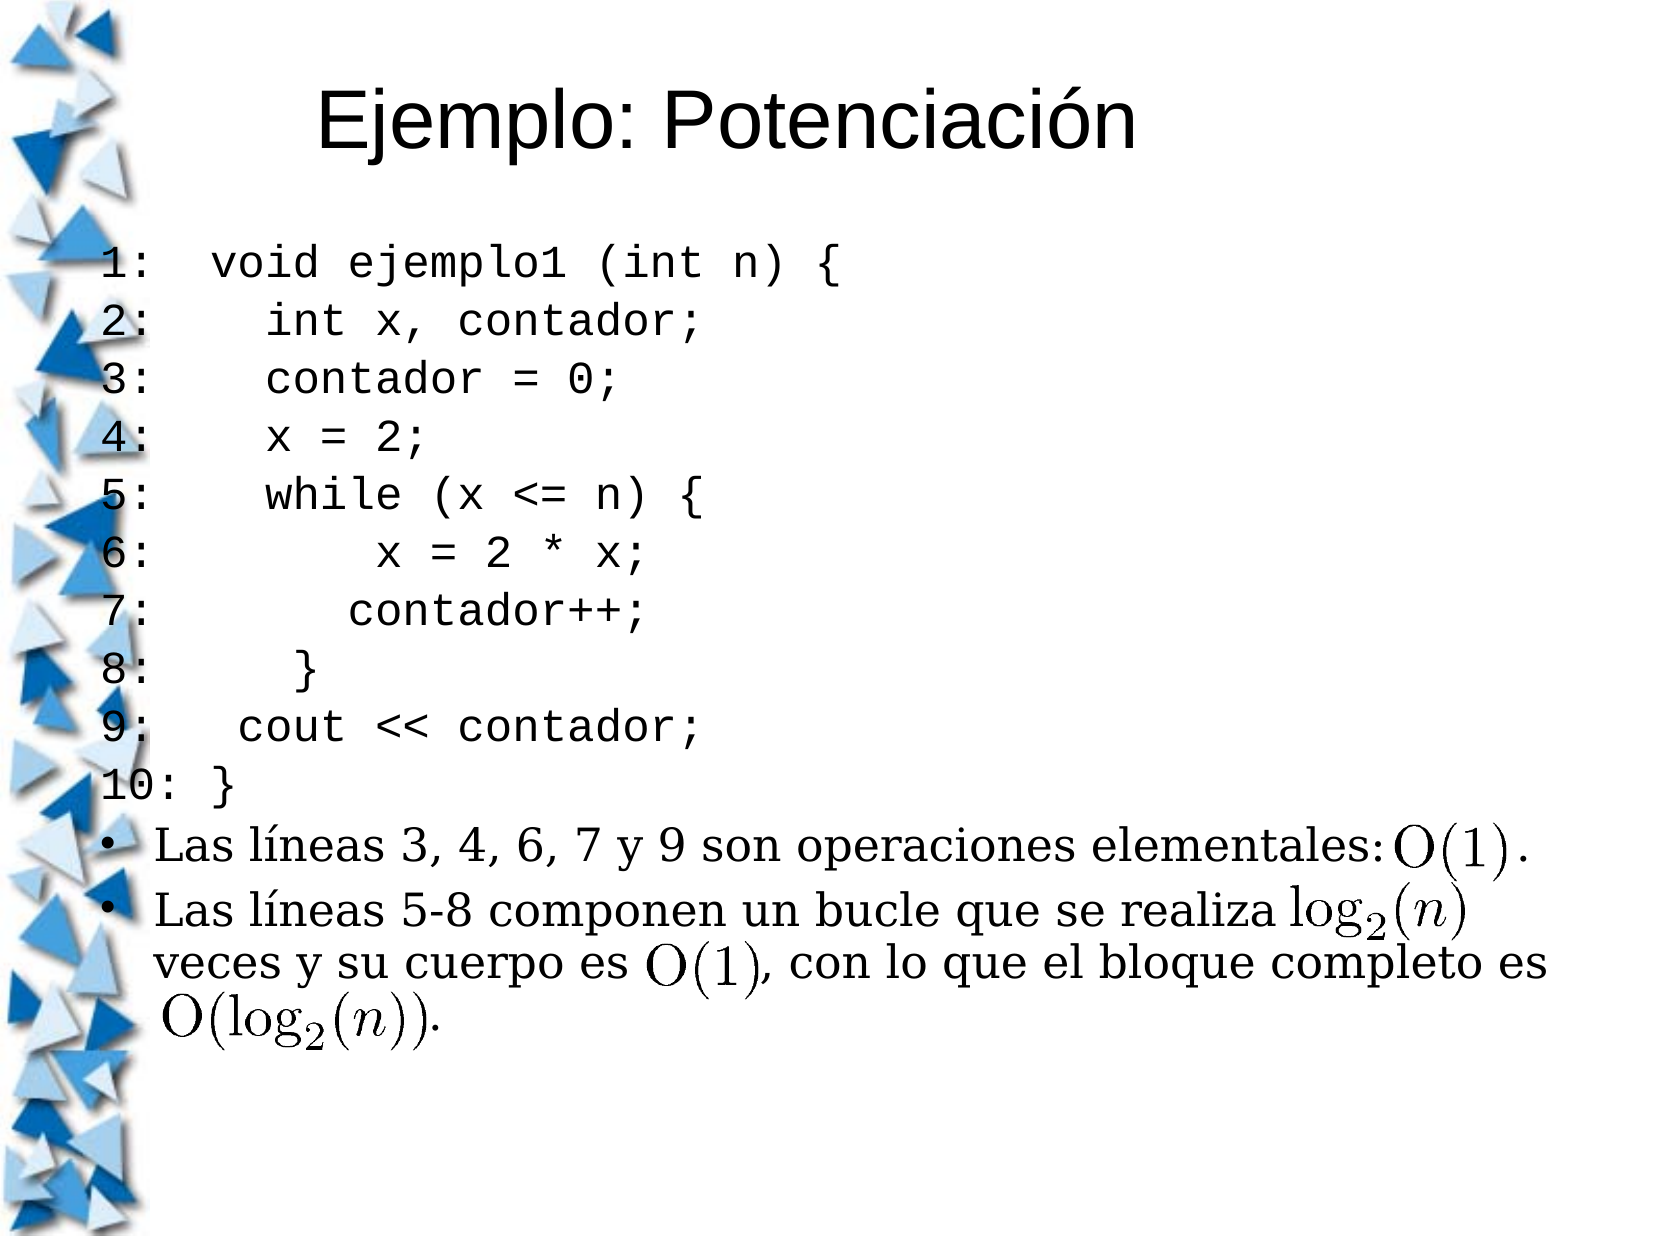

# Ejemplo: Potenciación
1: void ejemplo1 (int n) {
2: int x, contador;
3: contador = 0;
4: x = 2;
5: while (x <= n) {
6: x = 2 * x;
7: contador++;
8: }
9: cout << contador;
10: }
Las líneas 3, 4, 6, 7 y 9 son operaciones elementales: .
Las líneas 5-8 componen un bucle que se realiza veces y su cuerpo es , con lo que el bloque completo es .